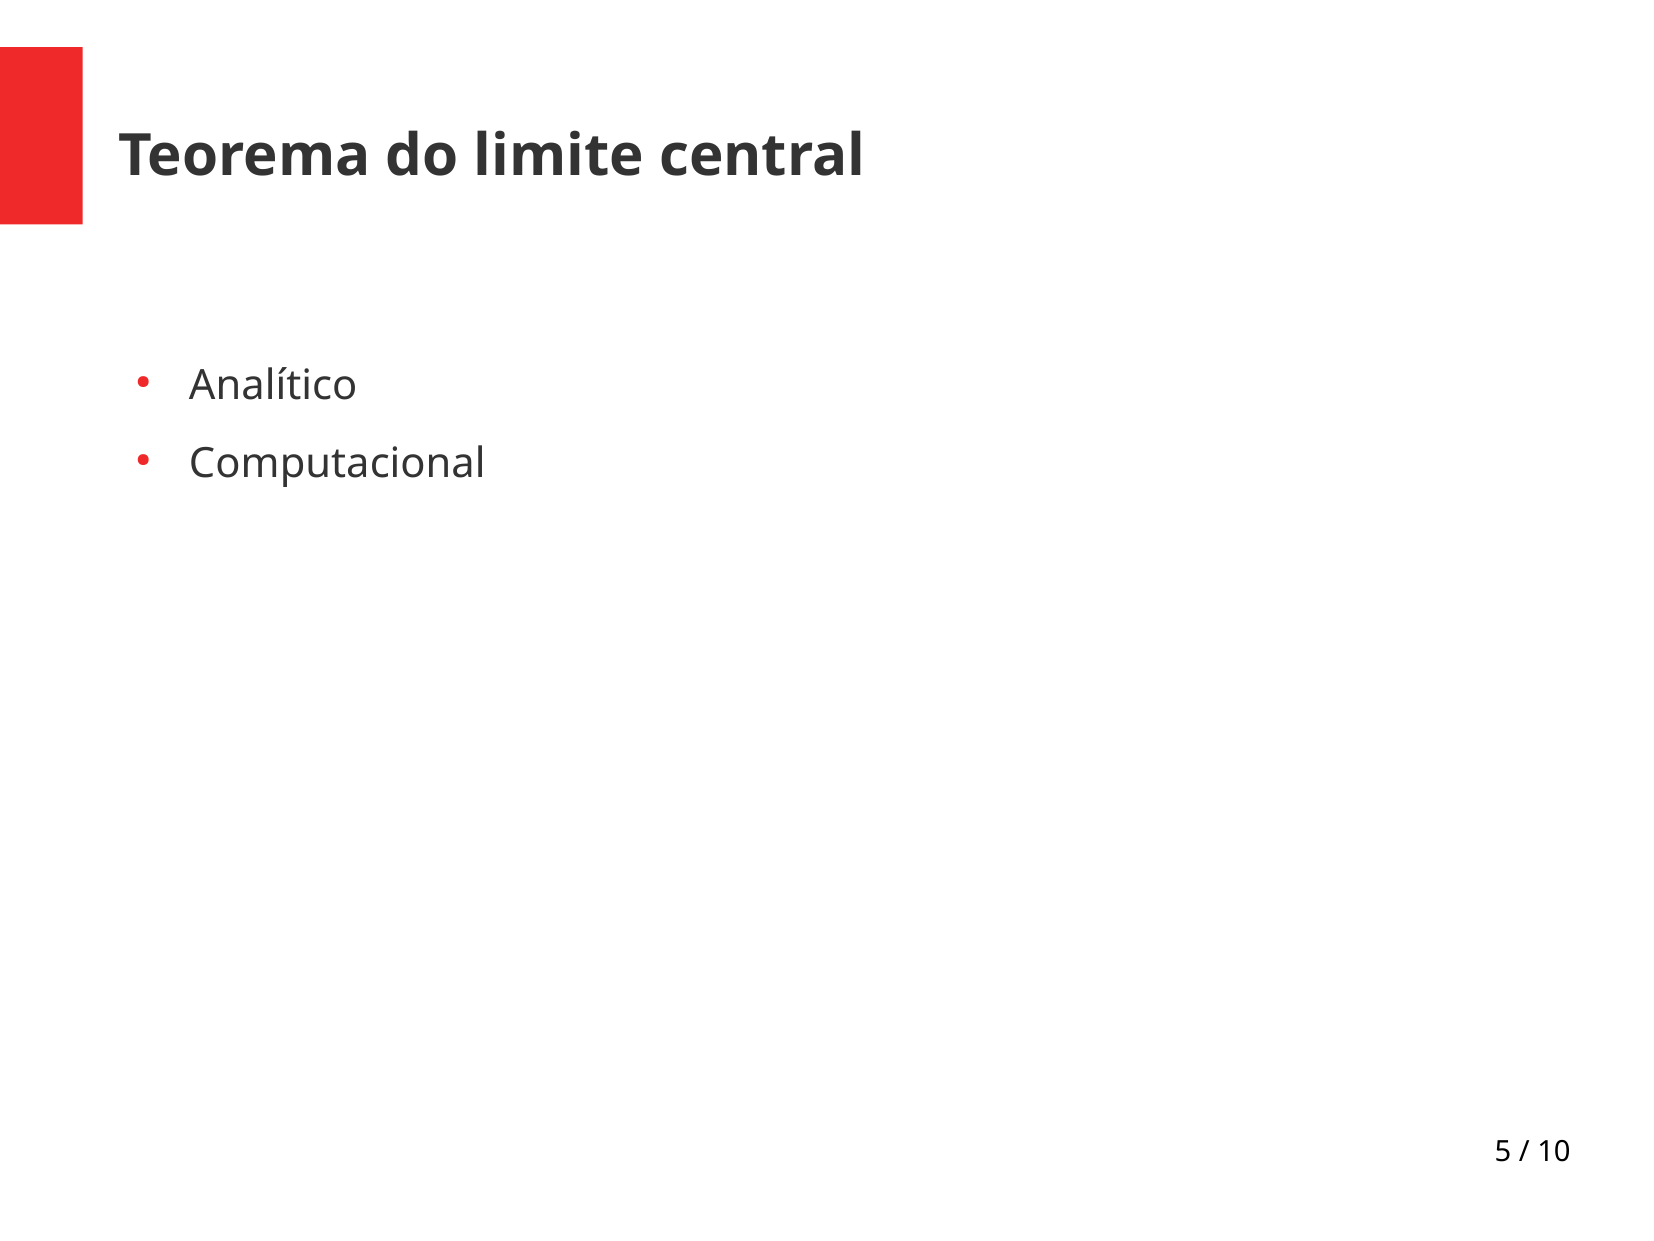

# Teorema do limite central
Analítico
Computacional
5